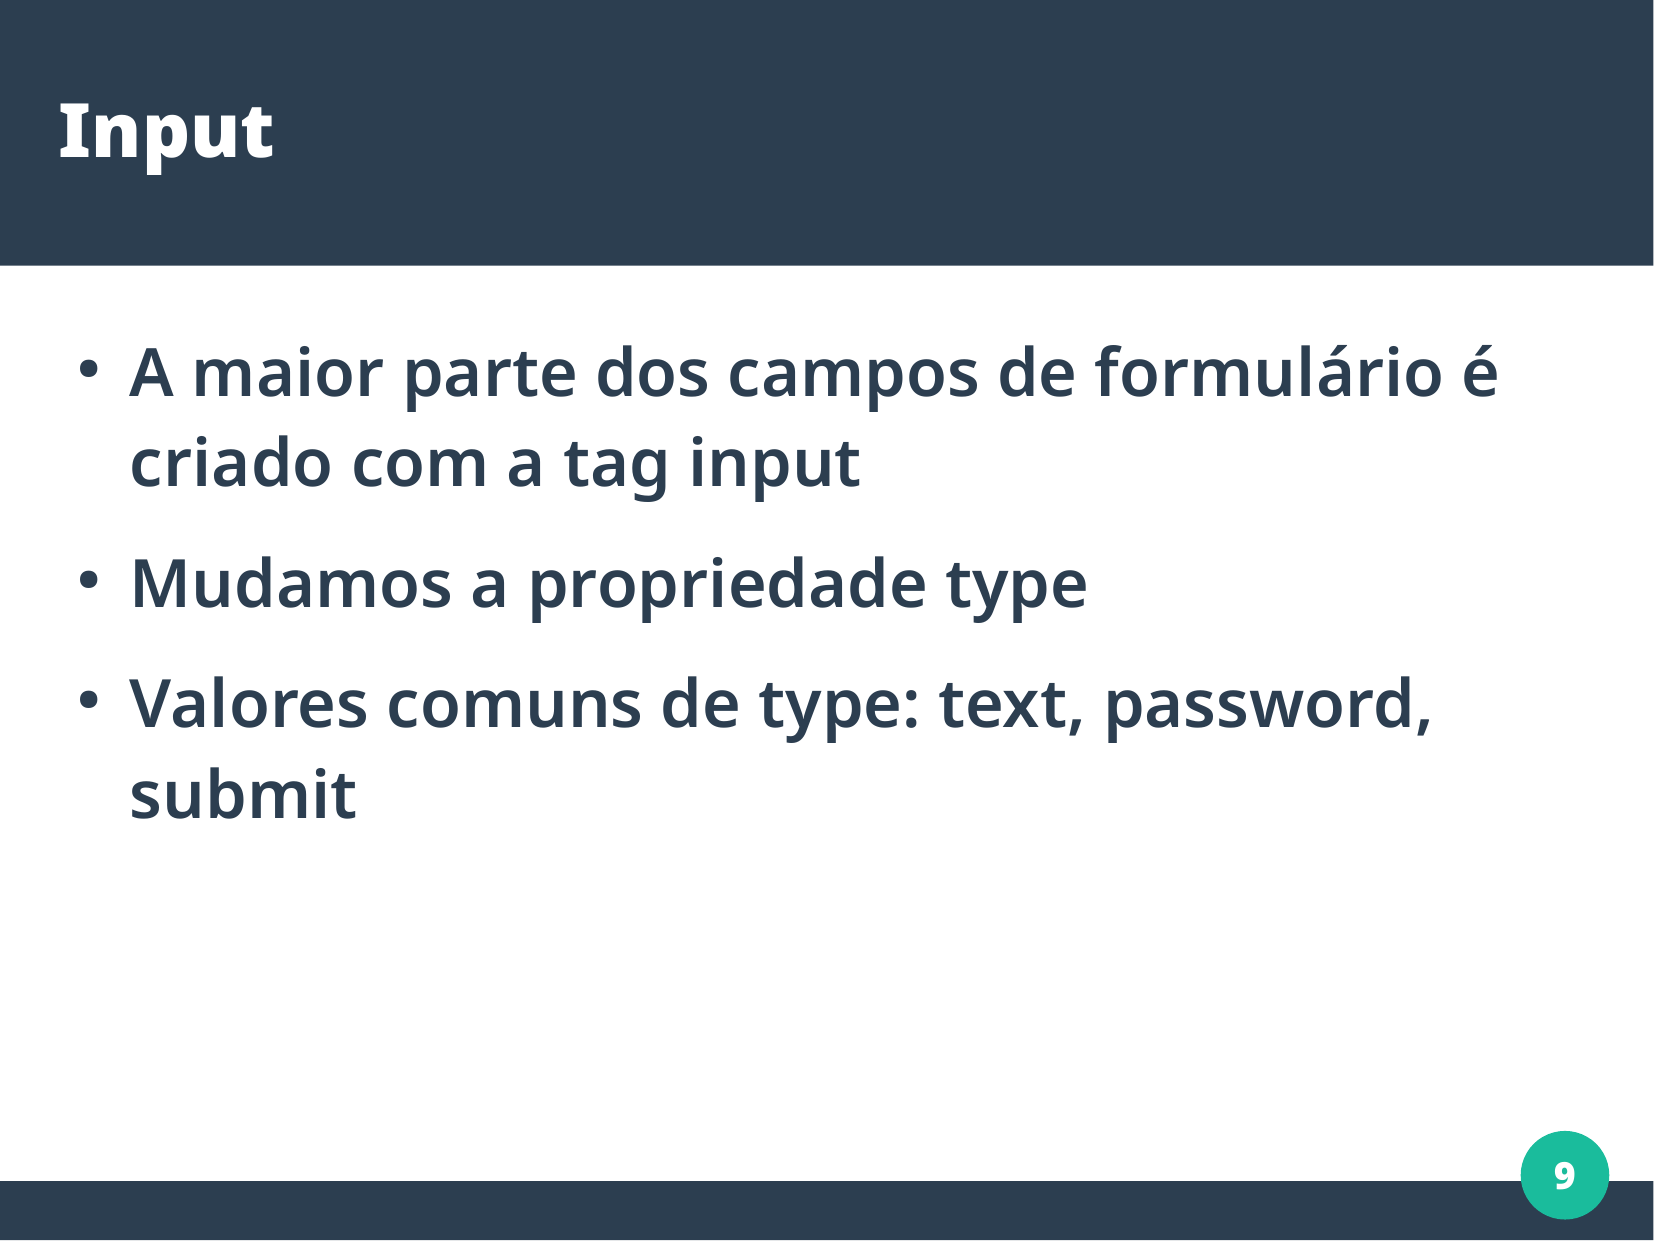

# Input
A maior parte dos campos de formulário é criado com a tag input
Mudamos a propriedade type
Valores comuns de type: text, password, submit
9